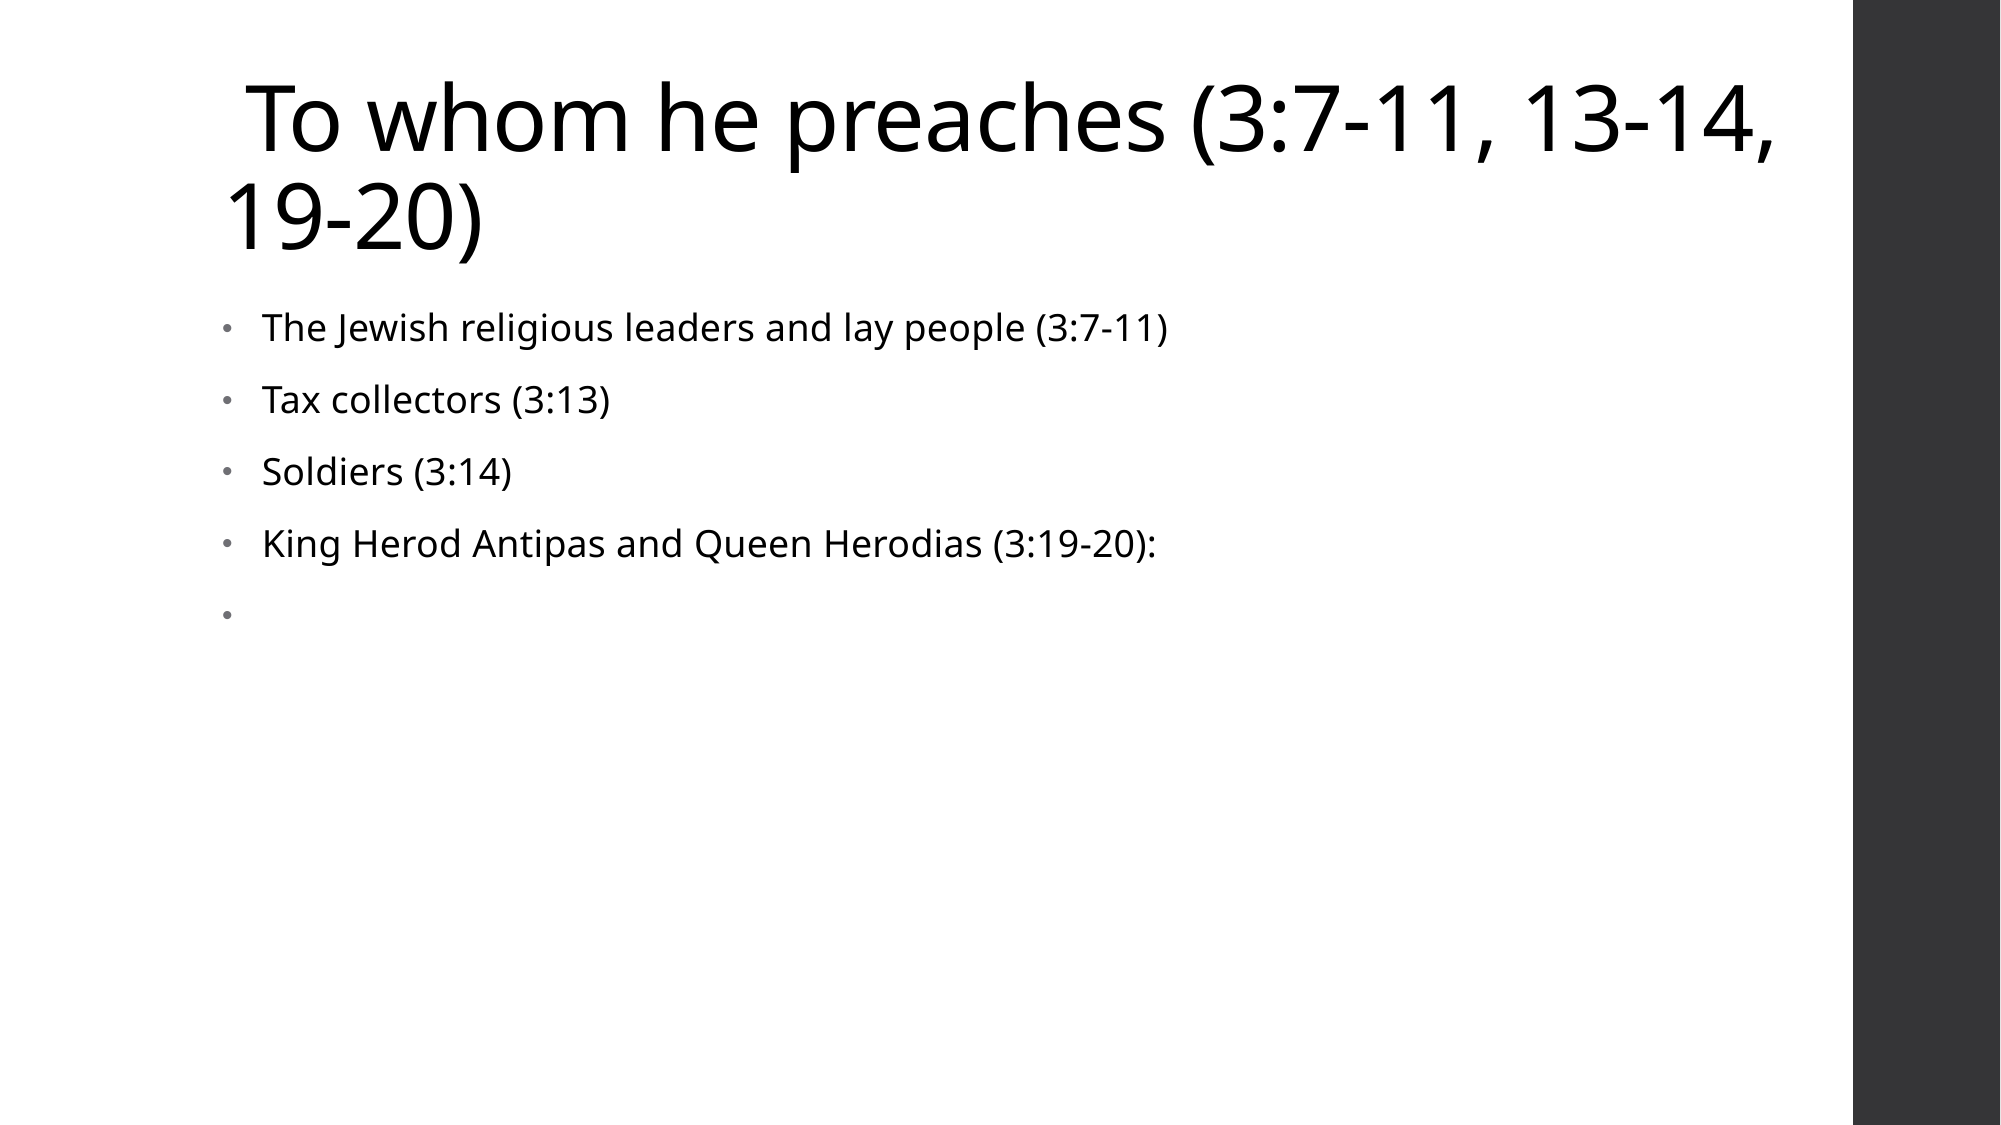

# To whom he preaches (3:7-11, 13-14, 19-20)
 The Jewish religious leaders and lay people (3:7-11)
 Tax collectors (3:13)
 Soldiers (3:14)
 King Herod Antipas and Queen Herodias (3:19-20):